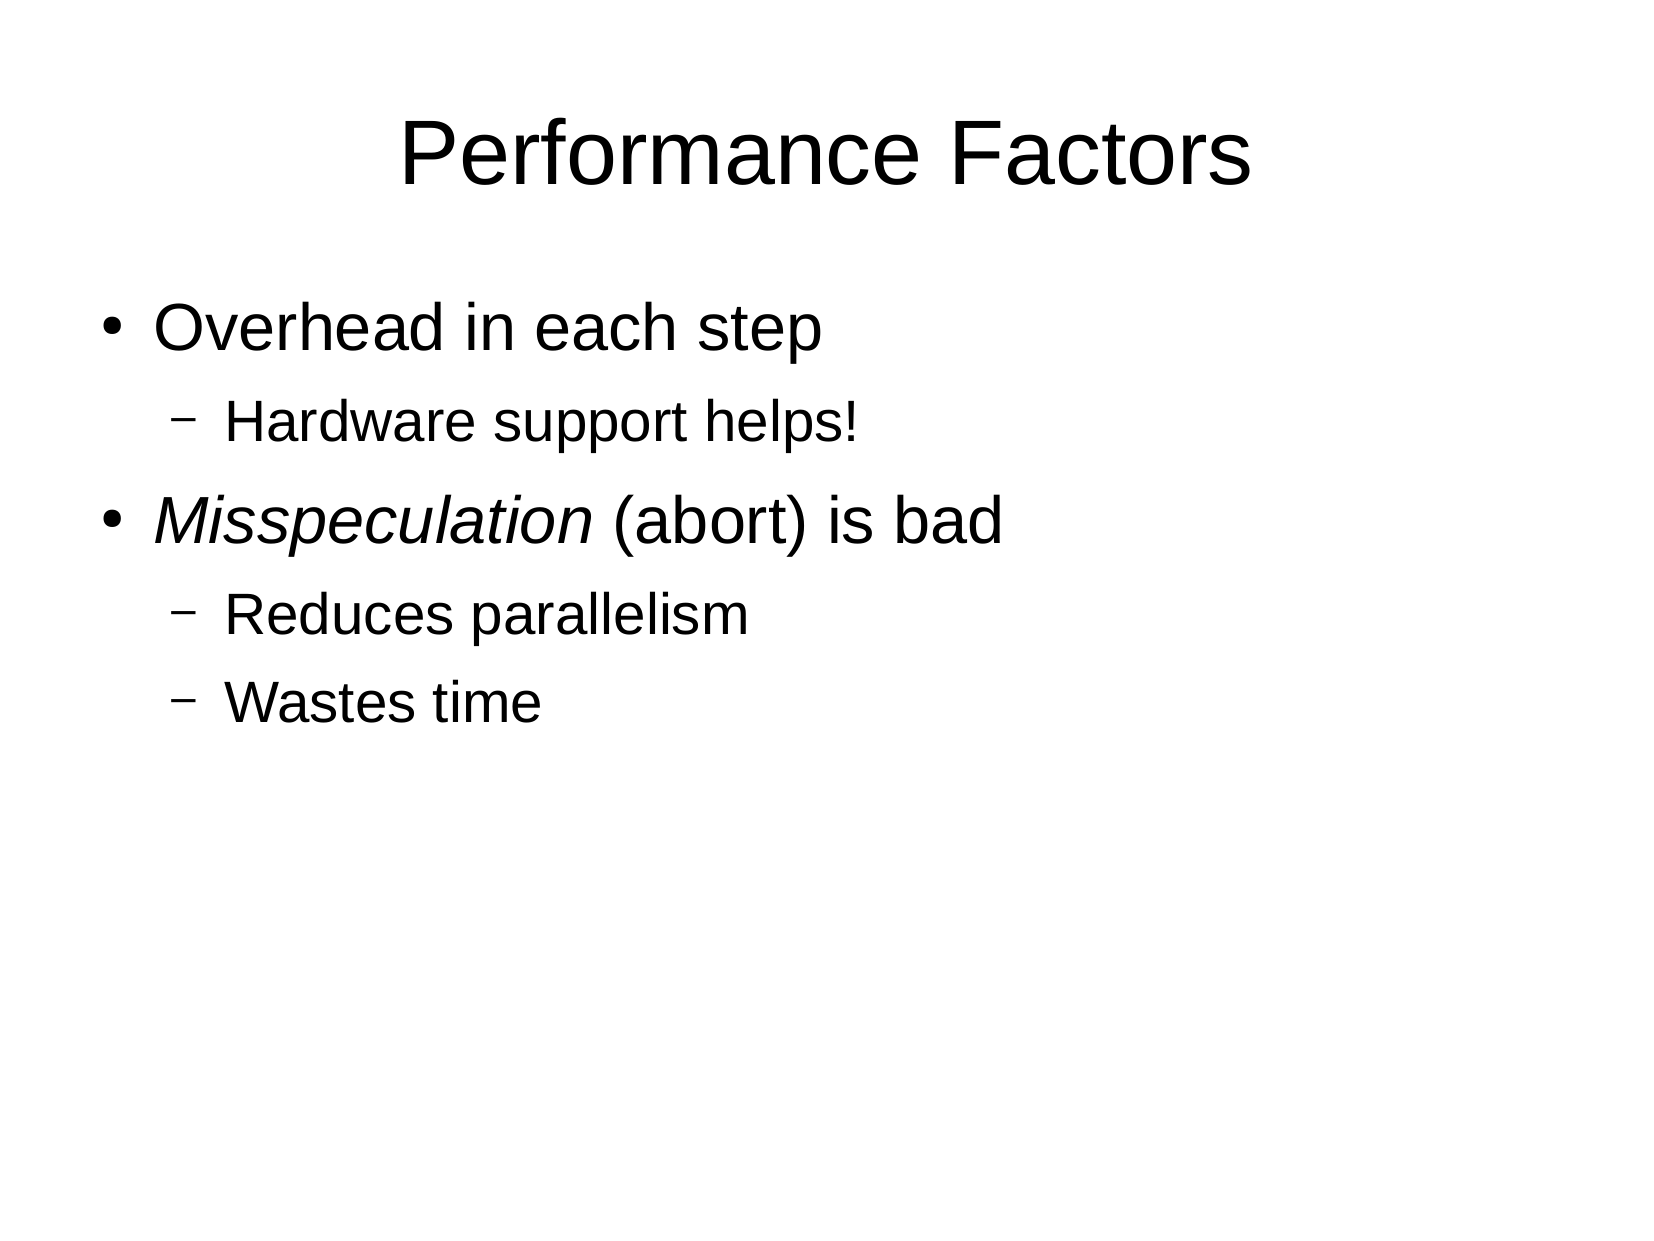

# Performance Factors
Overhead in each step
Hardware support helps!
Misspeculation (abort) is bad
Reduces parallelism
Wastes time